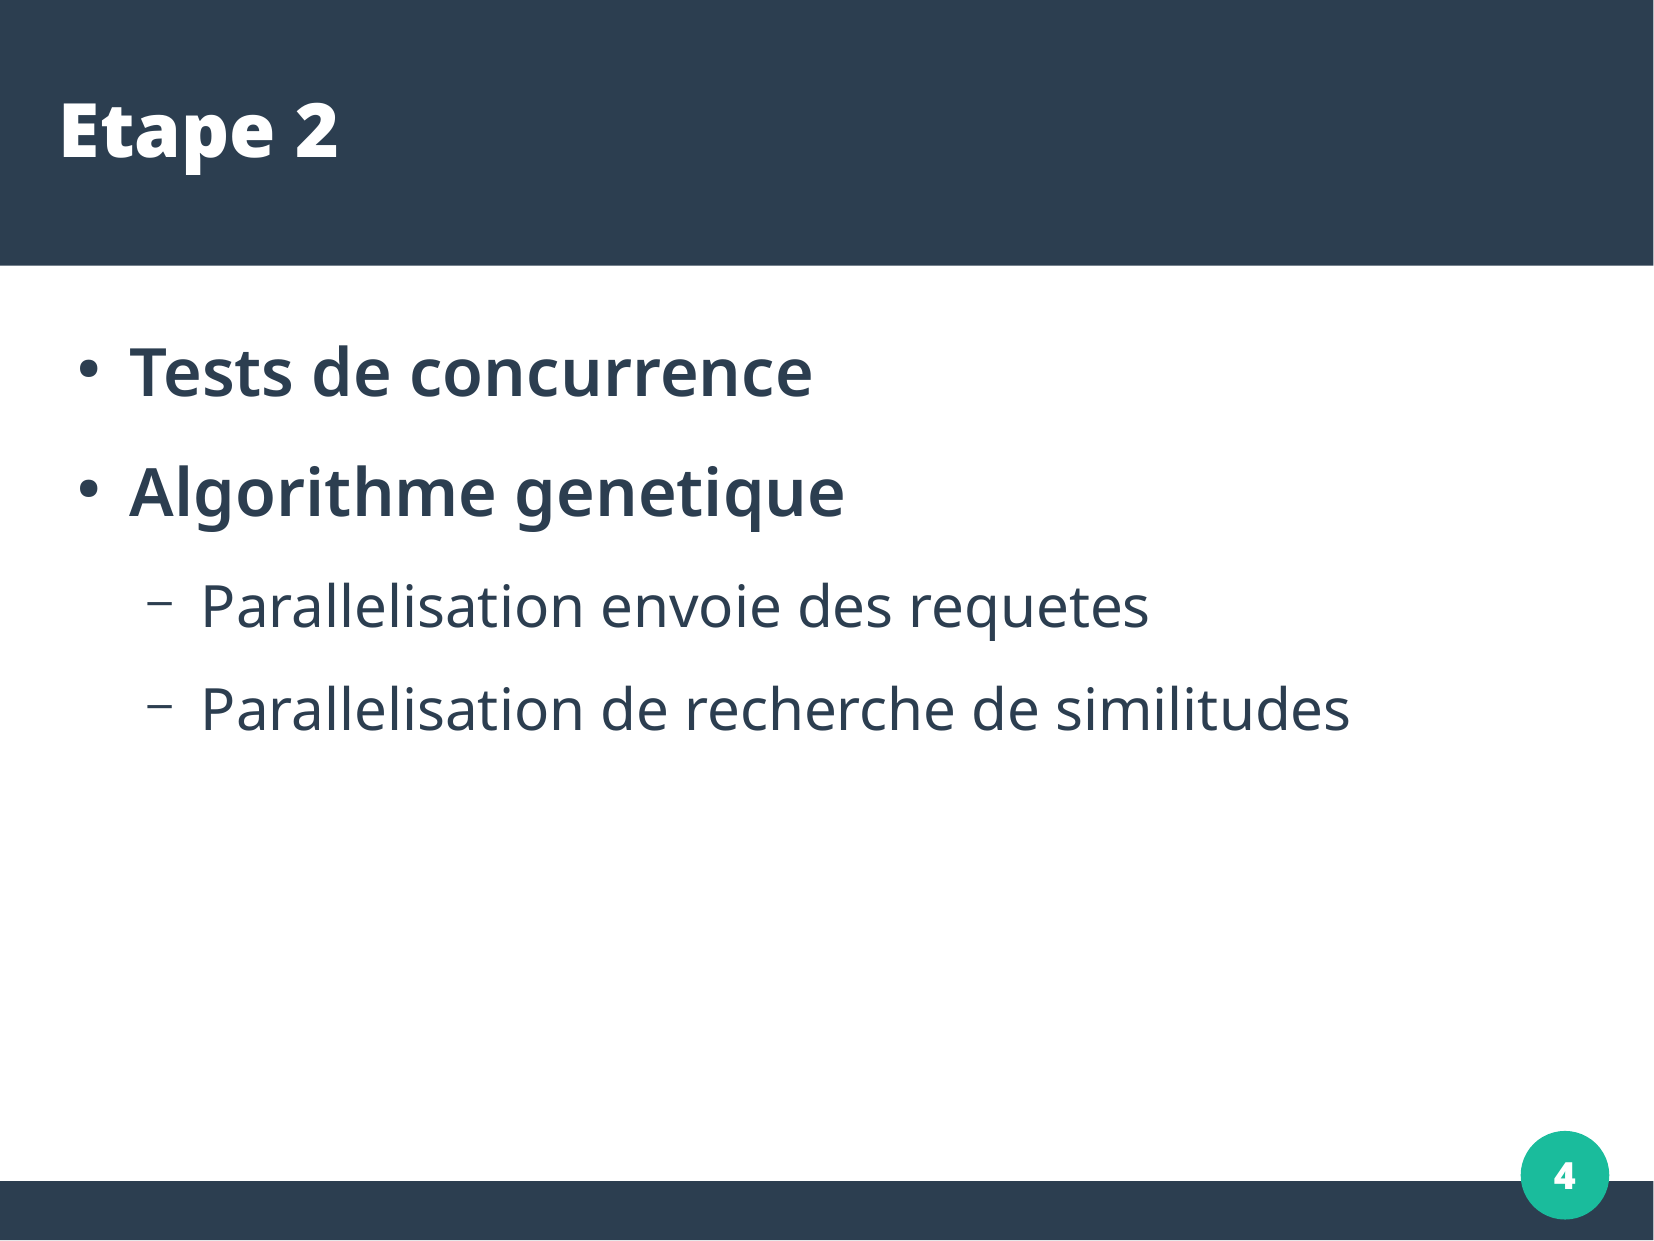

# Etape 2
Tests de concurrence
Algorithme genetique
Parallelisation envoie des requetes
Parallelisation de recherche de similitudes
4